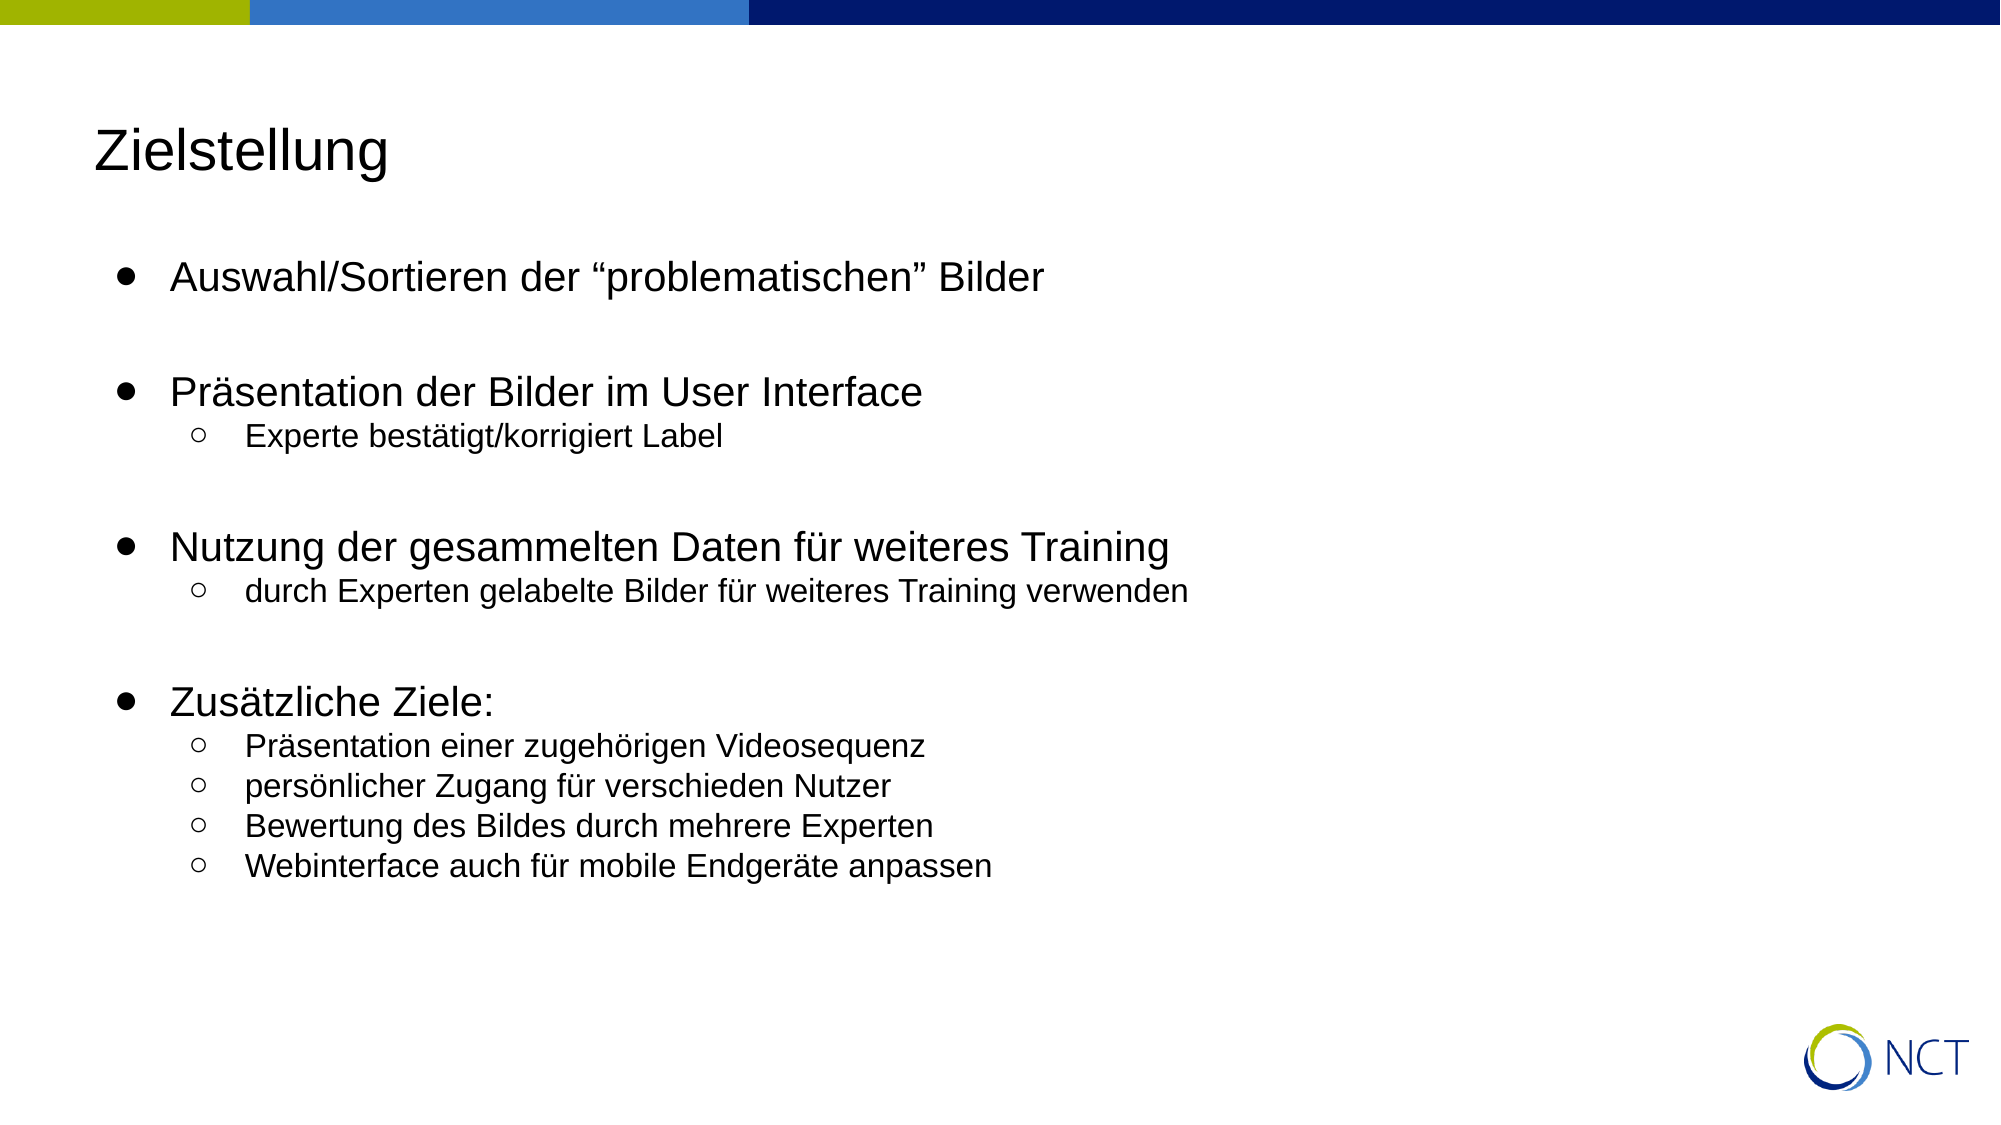

# Zielstellung
Auswahl/Sortieren der “problematischen” Bilder
Präsentation der Bilder im User Interface
Experte bestätigt/korrigiert Label
Nutzung der gesammelten Daten für weiteres Training
durch Experten gelabelte Bilder für weiteres Training verwenden
Zusätzliche Ziele:
Präsentation einer zugehörigen Videosequenz
persönlicher Zugang für verschieden Nutzer
Bewertung des Bildes durch mehrere Experten
Webinterface auch für mobile Endgeräte anpassen